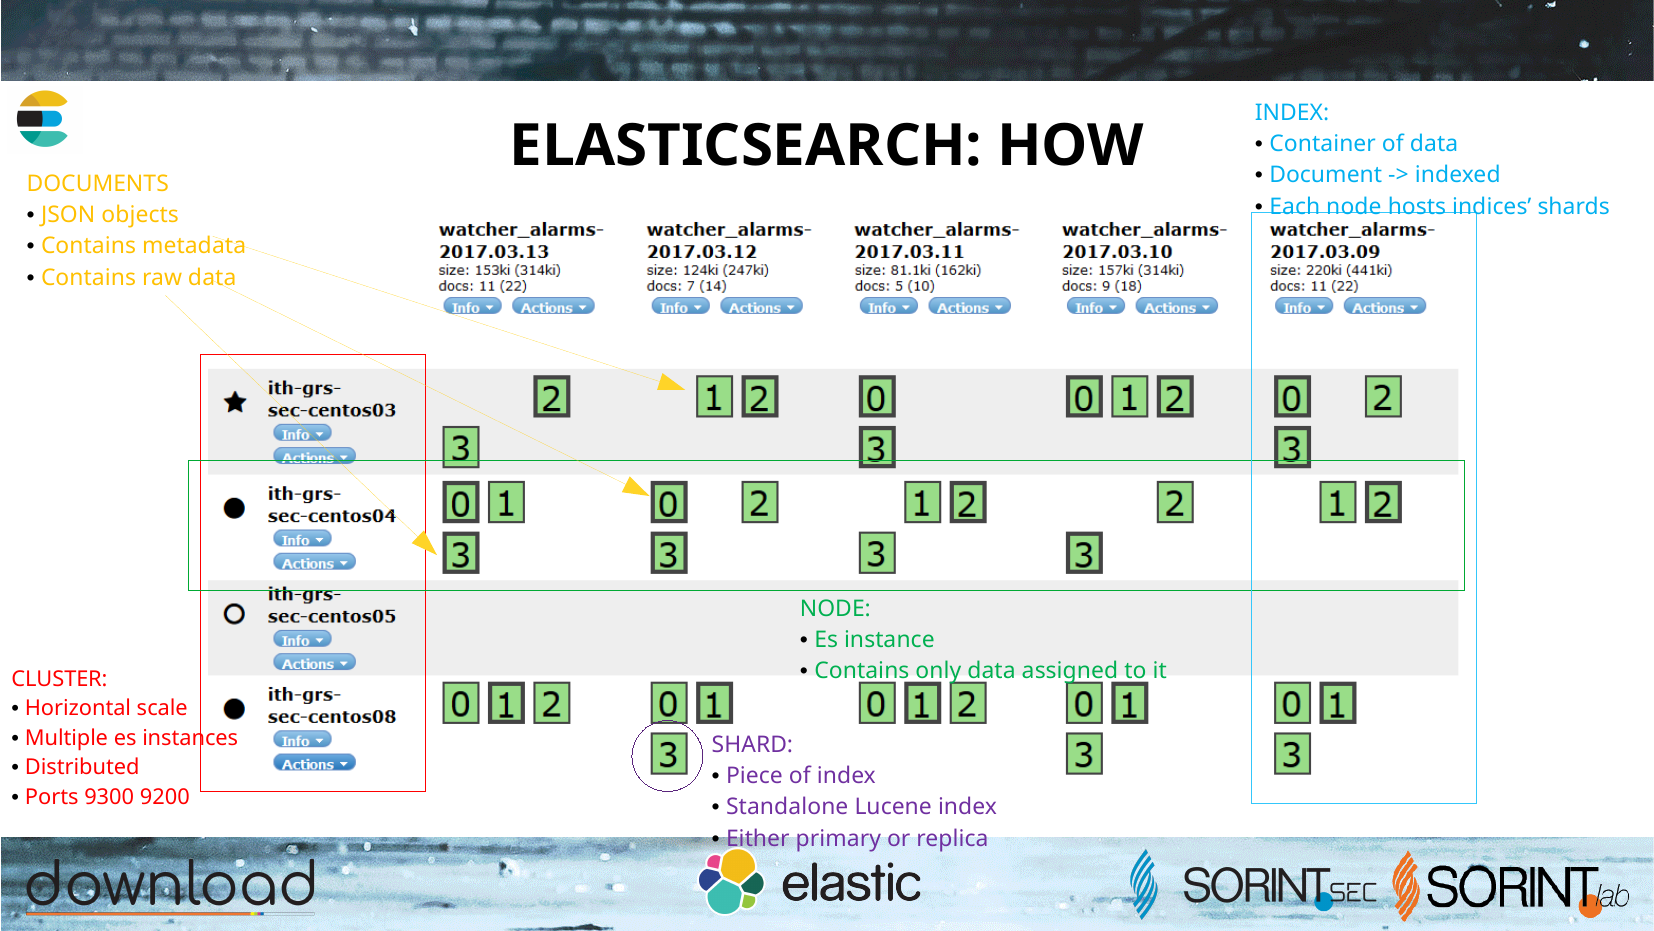

# ELASTICSEARCH: HOW
INDEX:
• Container of data
• Document -> indexed
• Each node hosts indices’ shards
DOCUMENTS
• JSON objects
• Contains metadata
• Contains raw data
NODE:
• Es instance
• Contains only data assigned to it
CLUSTER:
• Horizontal scale
• Multiple es instances
• Distributed
• Ports 9300 9200
SHARD:
• Piece of index
• Standalone Lucene index
• Either primary or replica